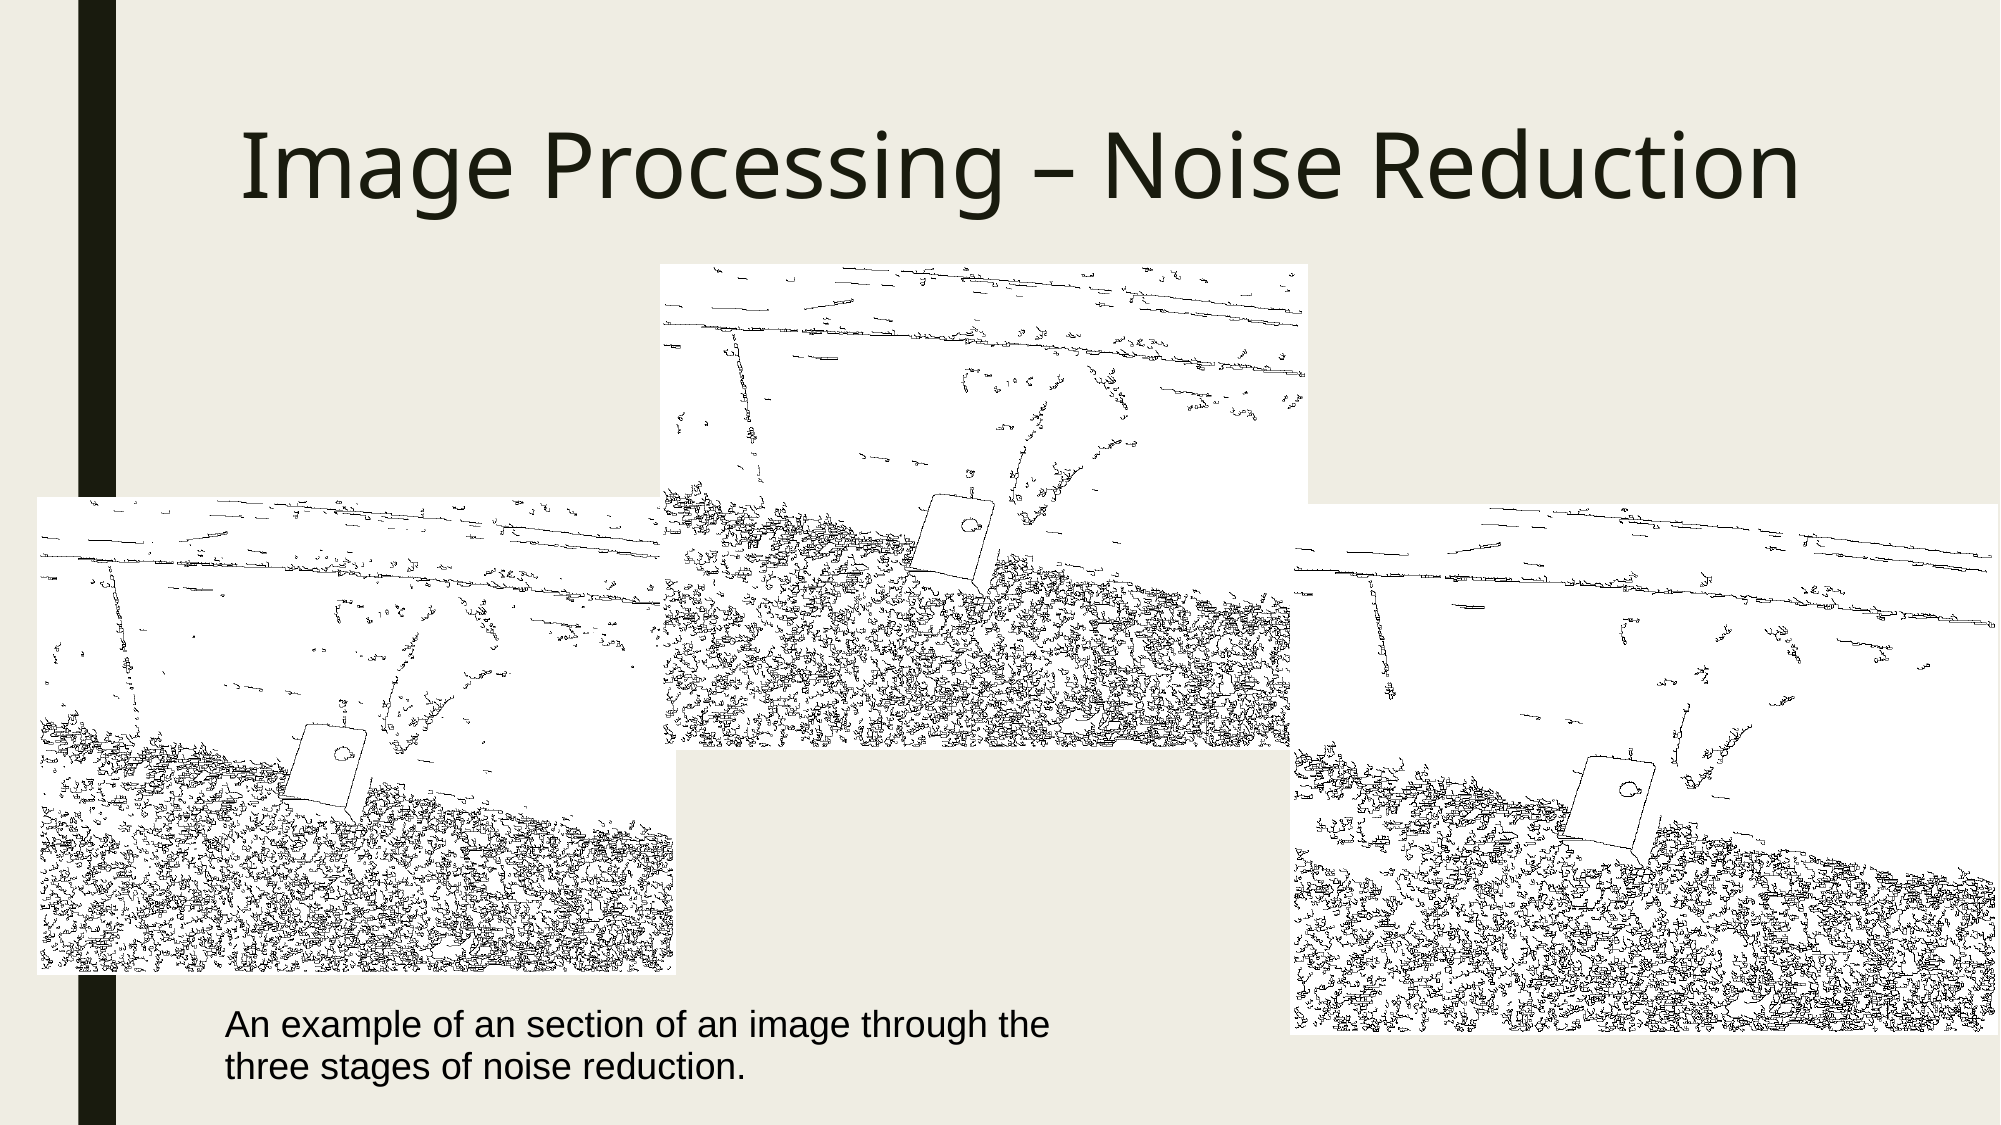

# Image Processing – Noise Reduction
An example of an section of an image through the three stages of noise reduction.